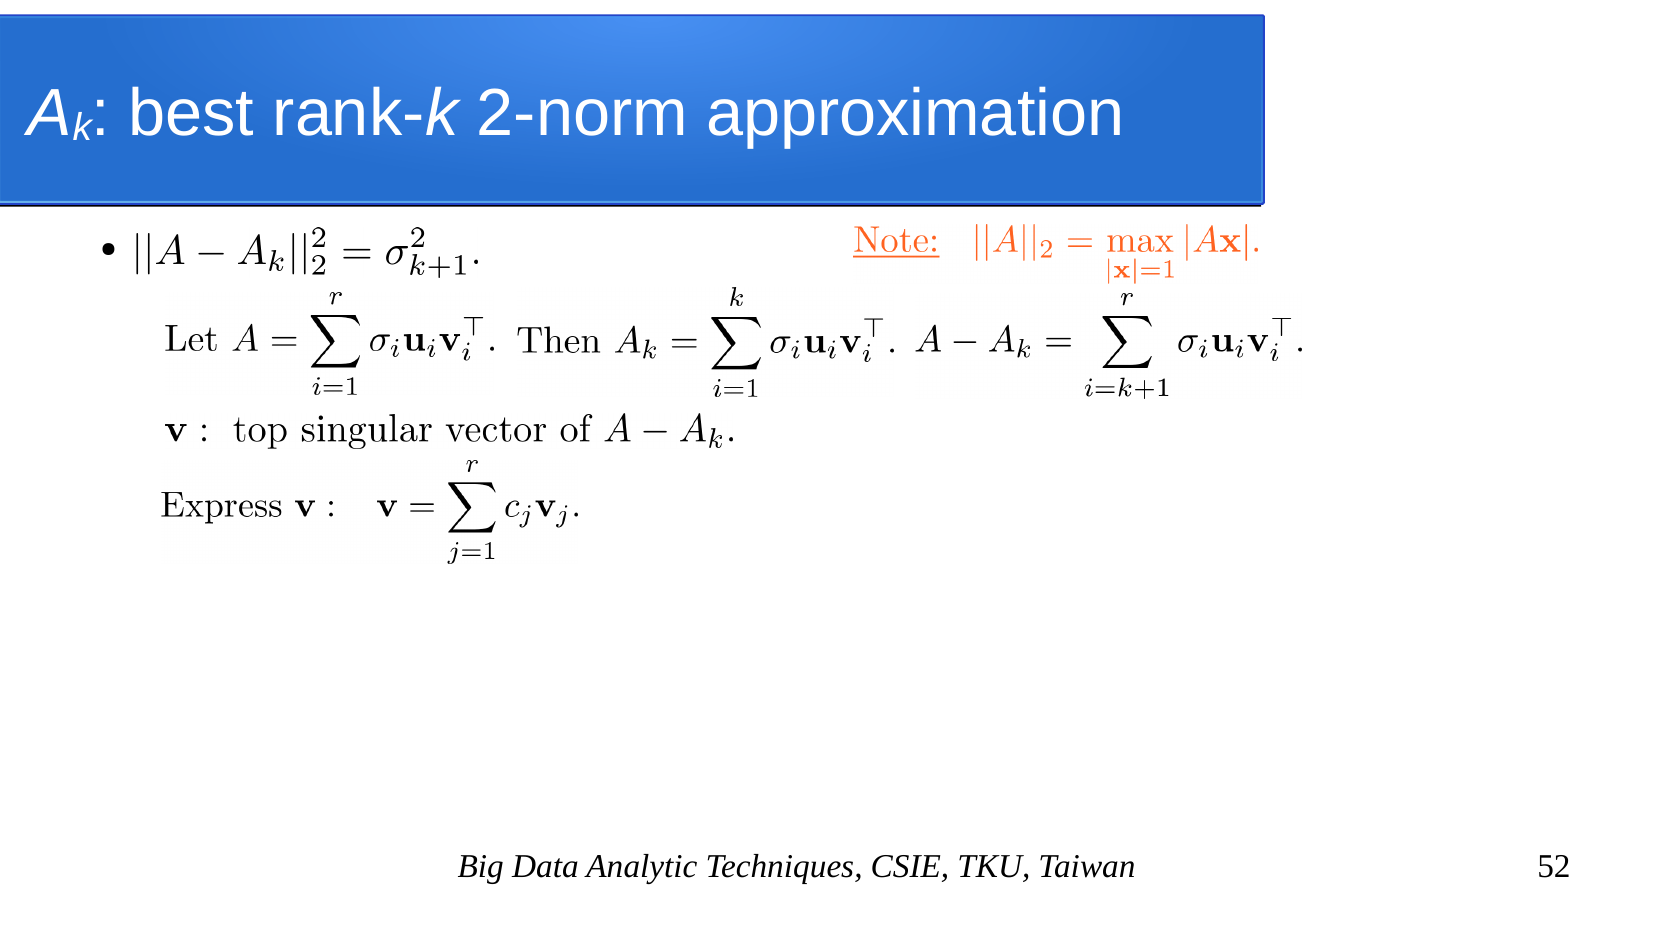

Ak: best rank-k 2-norm approximation
#
Big Data Analytic Techniques, CSIE, TKU, Taiwan
52